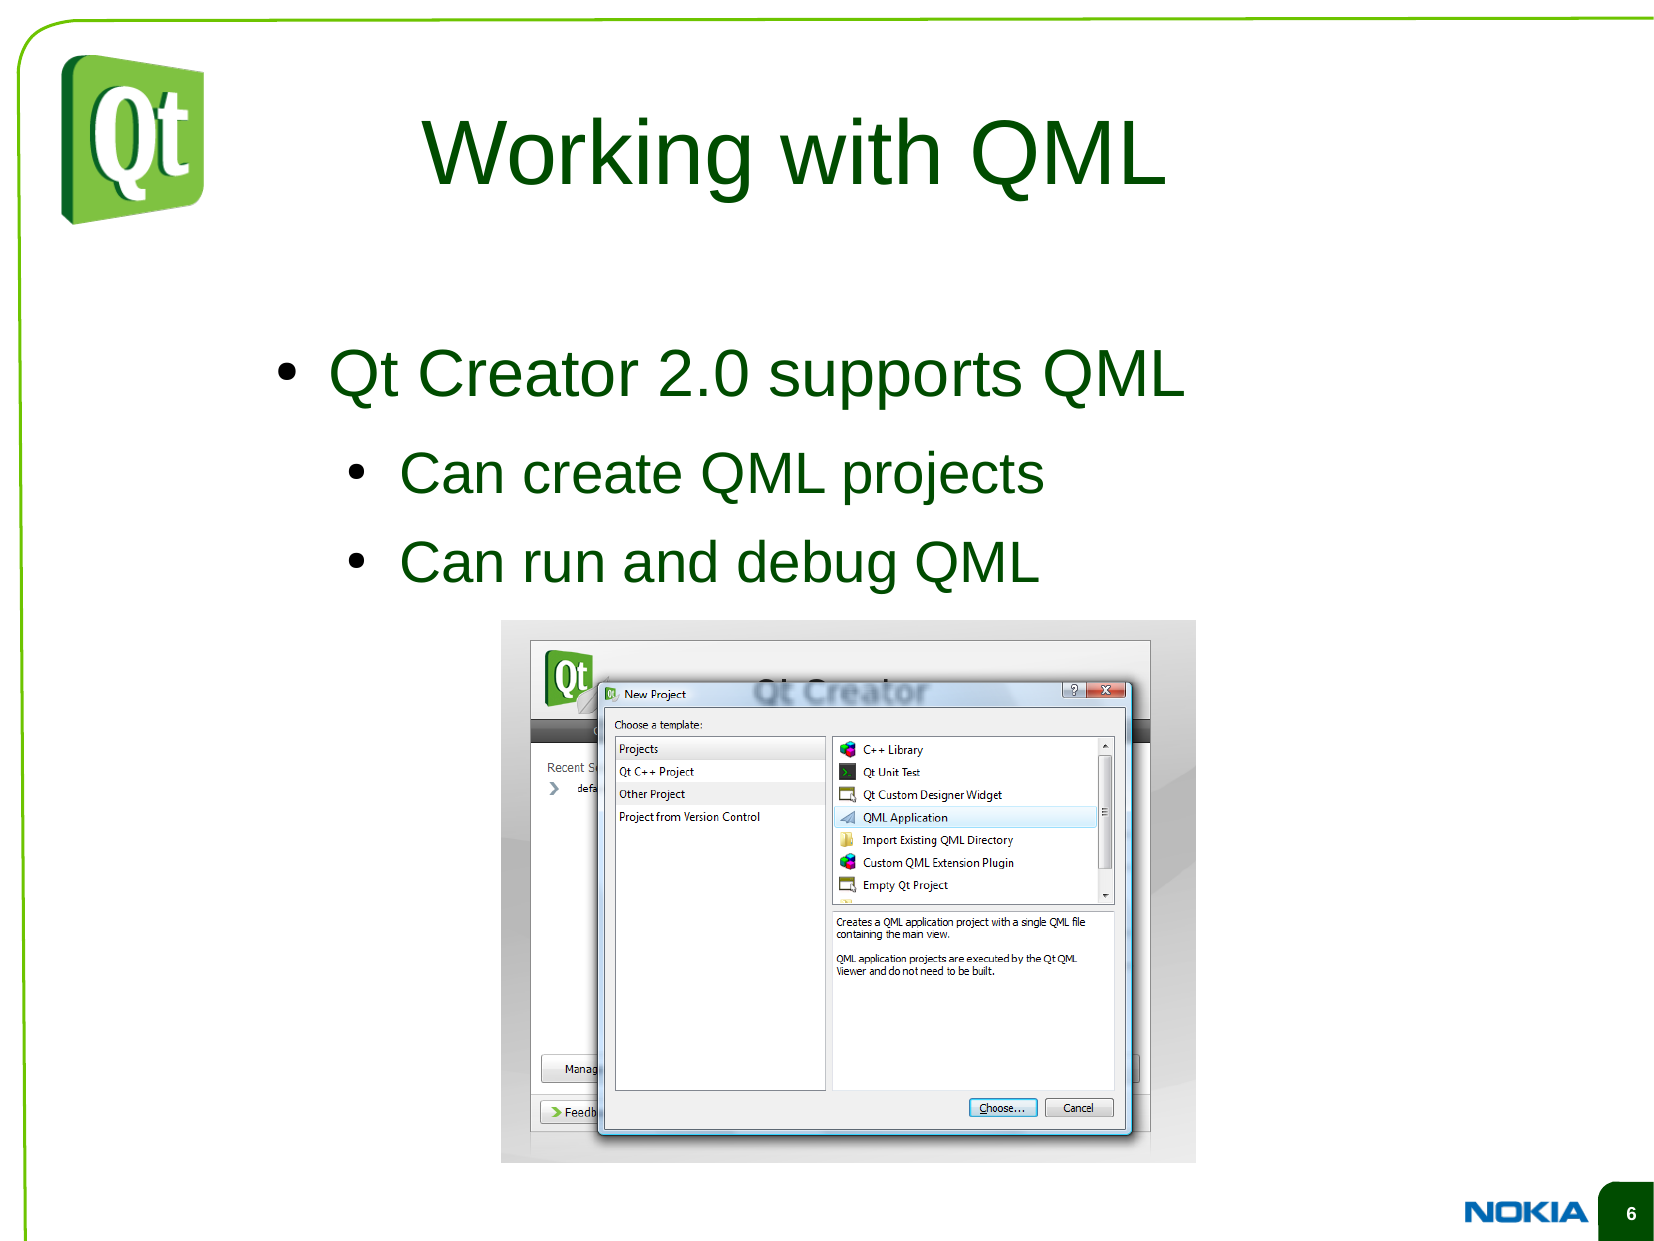

# Working with QML
Qt Creator 2.0 supports QML
Can create QML projects
Can run and debug QML